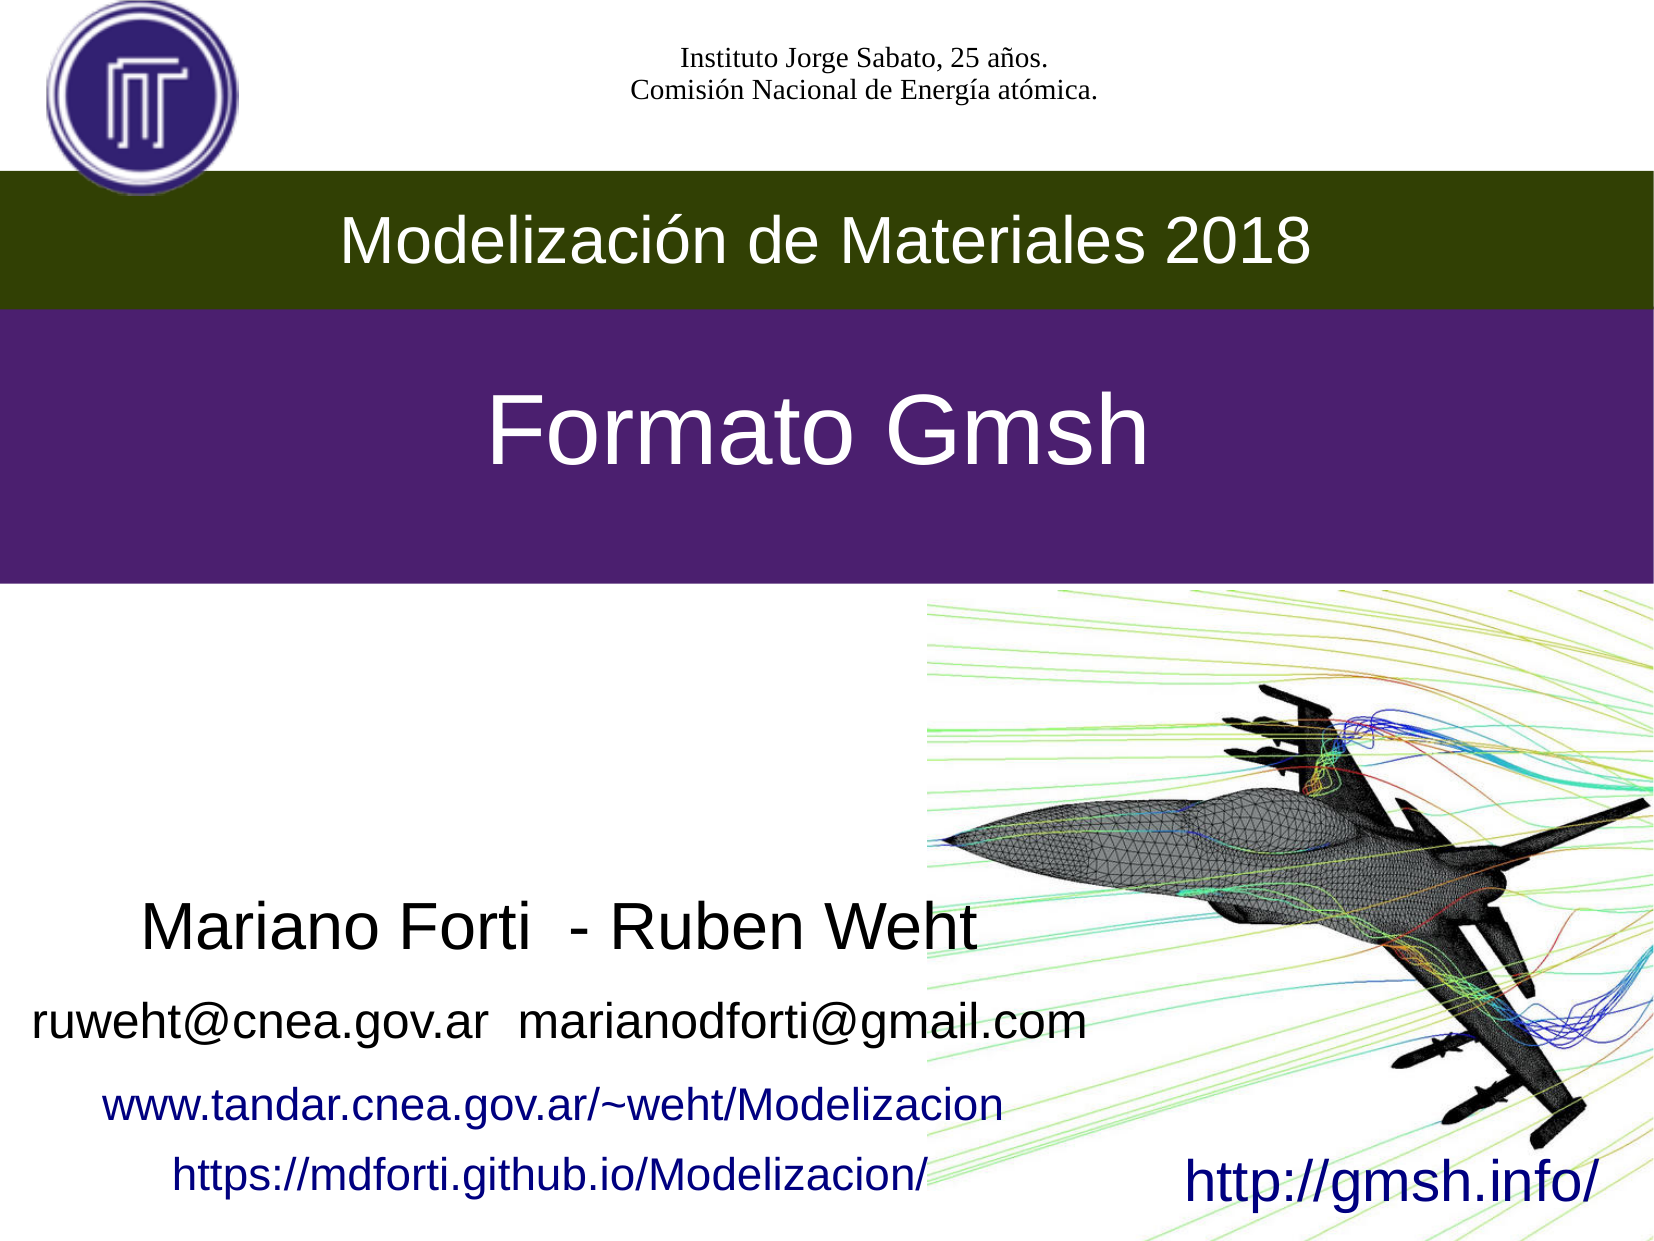

# Formato Gmsh
Mariano Forti - Ruben Weht
ruweht@cnea.gov.ar marianodforti@gmail.com
www.tandar.cnea.gov.ar/~weht/Modelizacion https://mdforti.github.io/Modelizacion/
http://gmsh.info/